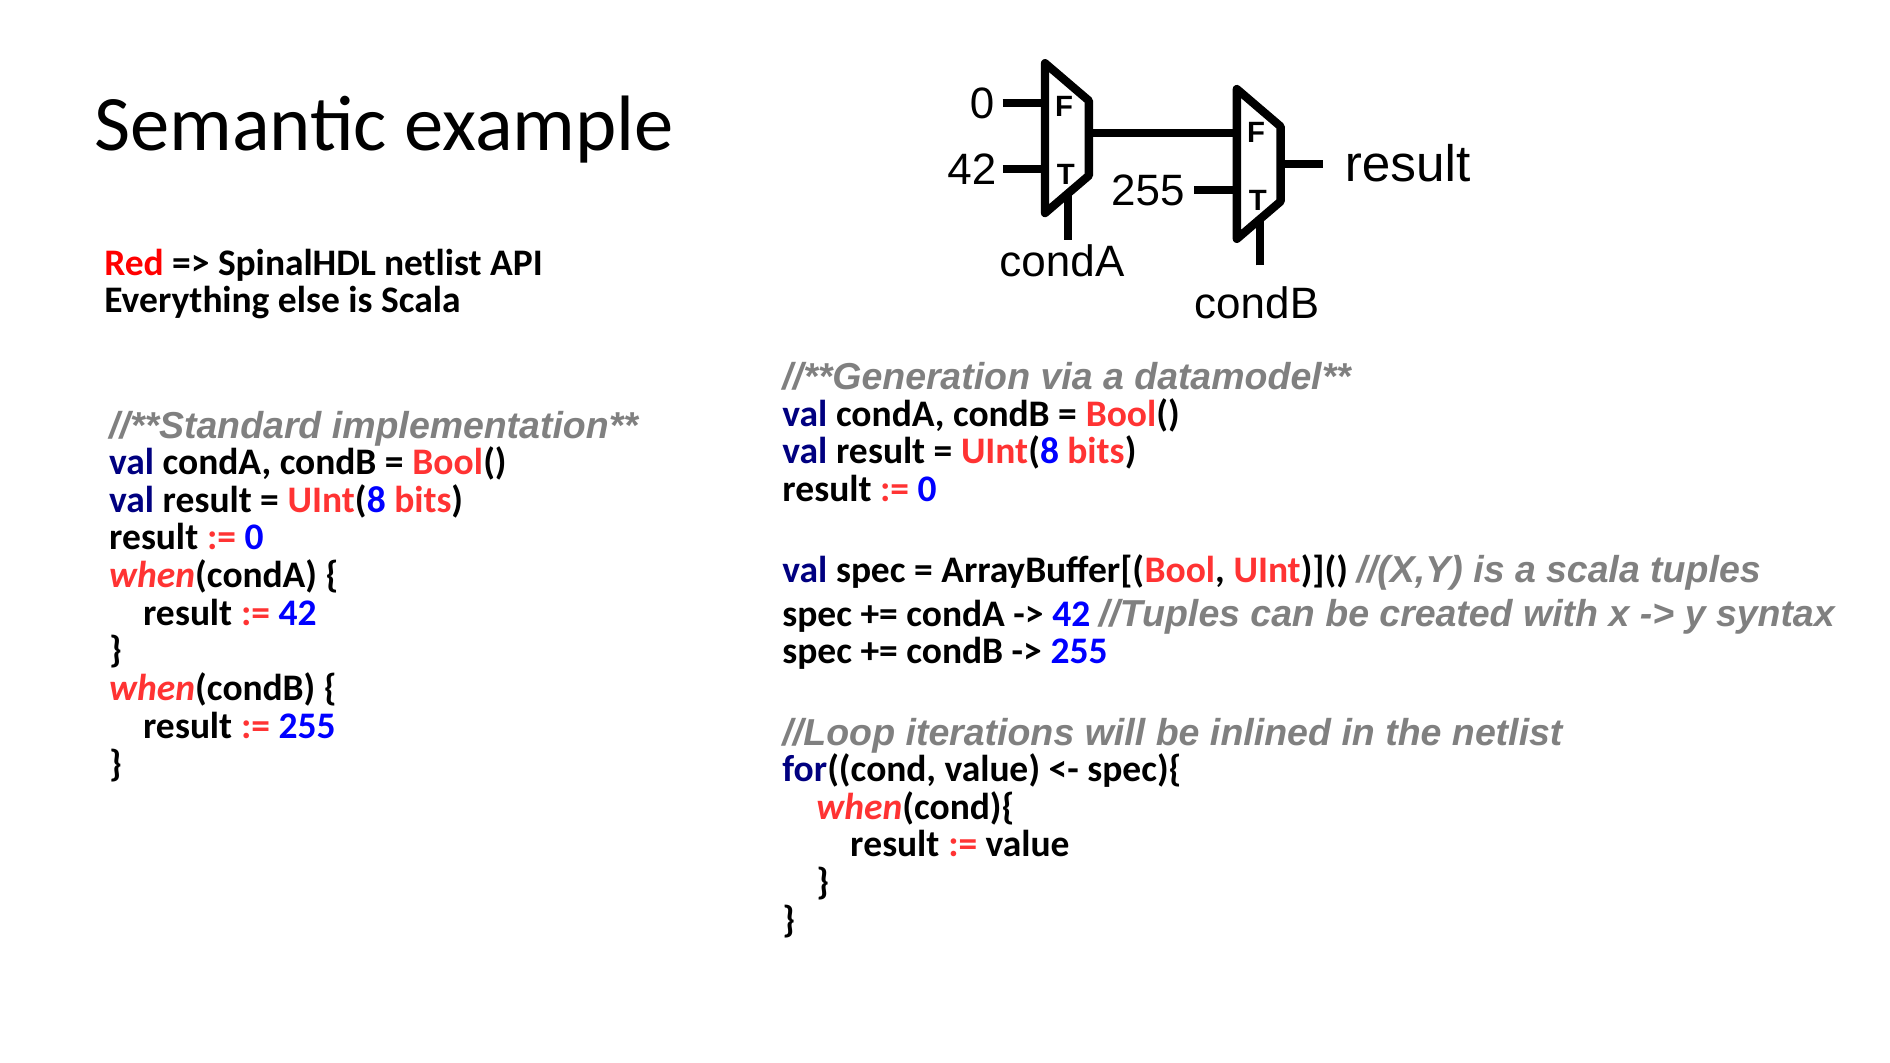

# Semantic example
Red => SpinalHDL netlist API
Everything else is Scala
//**Generation via a datamodel**
val condA, condB = Bool()
val result = UInt(8 bits)
result := 0
val spec = ArrayBuffer[(Bool, UInt)]() //(X,Y) is a scala tuples
spec += condA -> 42 //Tuples can be created with x -> y syntax
spec += condB -> 255
//Loop iterations will be inlined in the netlist
for((cond, value) <- spec){
 when(cond){
 result := value
 }
}
//**Standard implementation**
val condA, condB = Bool()
val result = UInt(8 bits)
result := 0
when(condA) {
 result := 42
}
when(condB) {
 result := 255
}
Scala